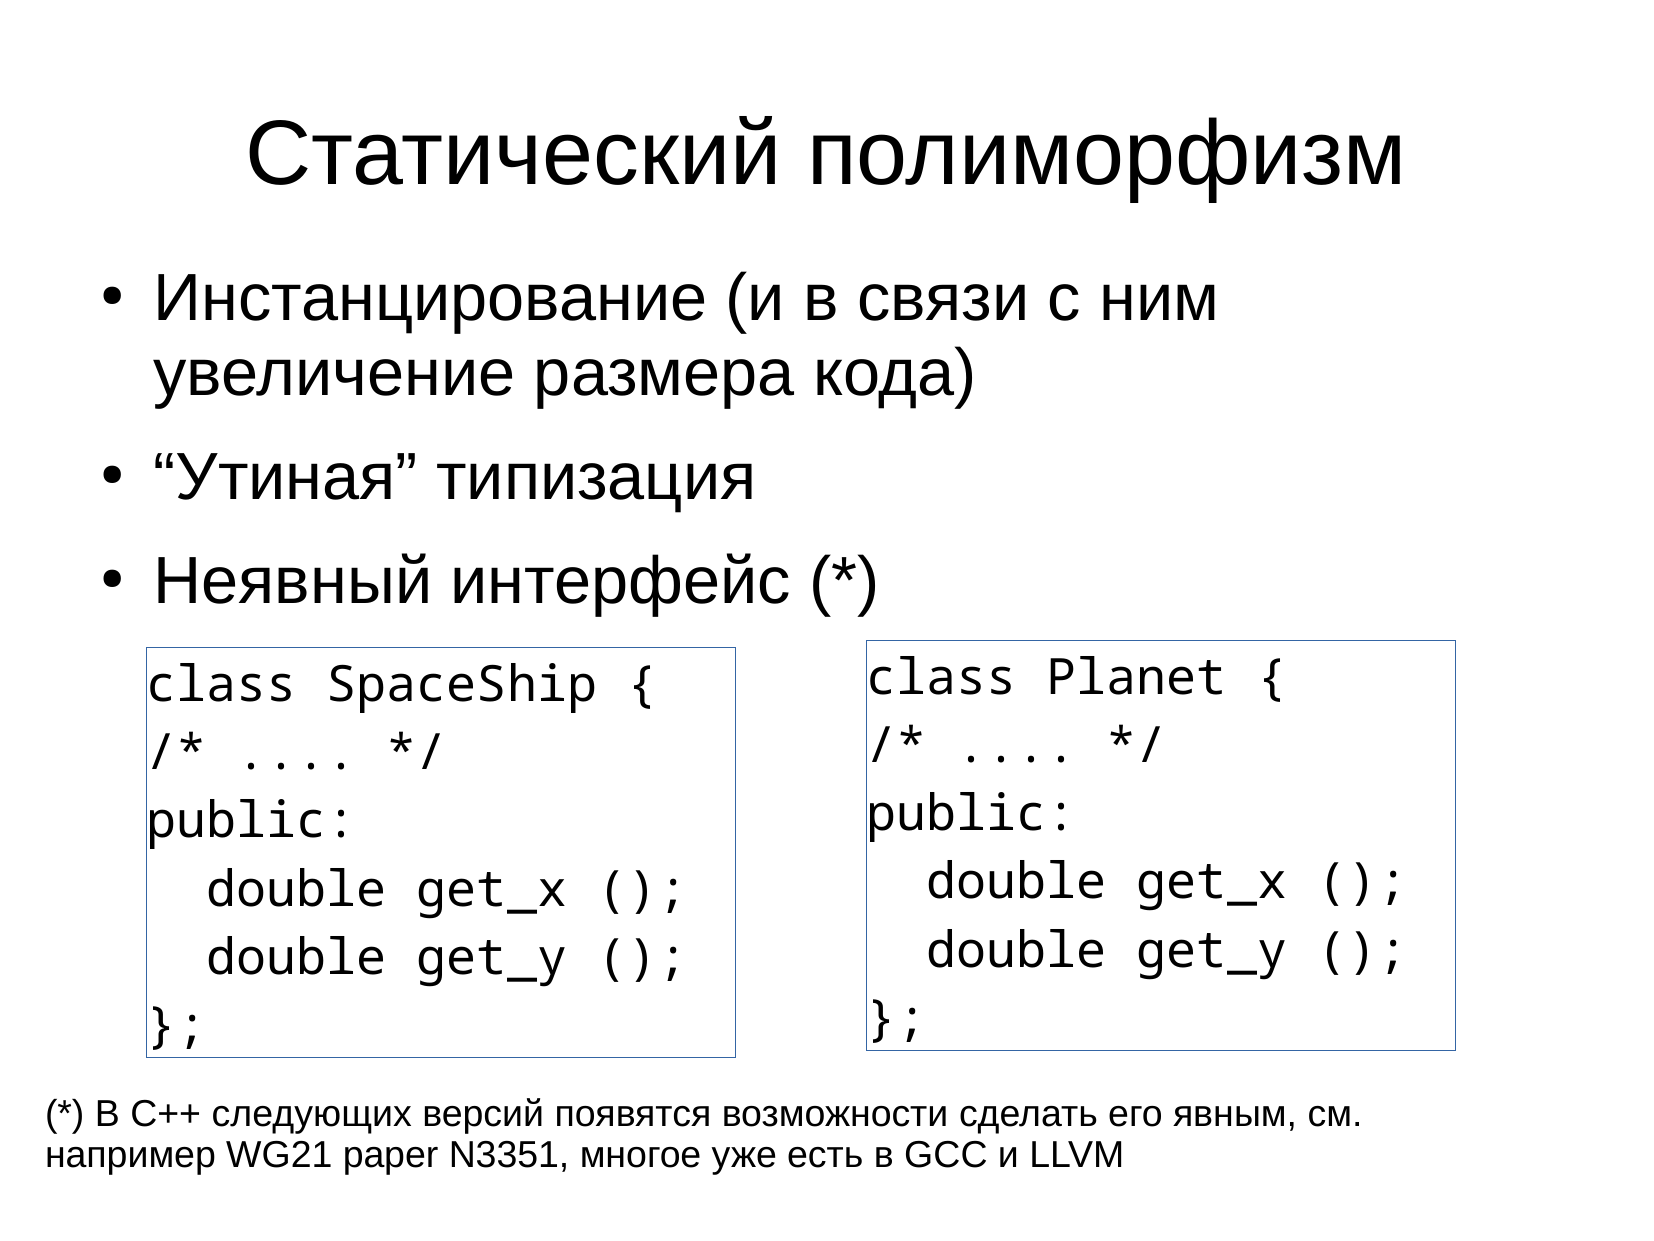

# Статический полиморфизм
Инстанцирование (и в связи с ним увеличение размера кода)
“Утиная” типизация
Неявный интерфейс (*)
class Planet {
/* .... */
public:
 double get_x ();
 double get_y ();
};
class SpaceShip {
/* .... */
public:
 double get_x ();
 double get_y ();
};
(*) В C++ следующих версий появятся возможности сделать его явным, см. например WG21 paper N3351, многое уже есть в GCC и LLVM